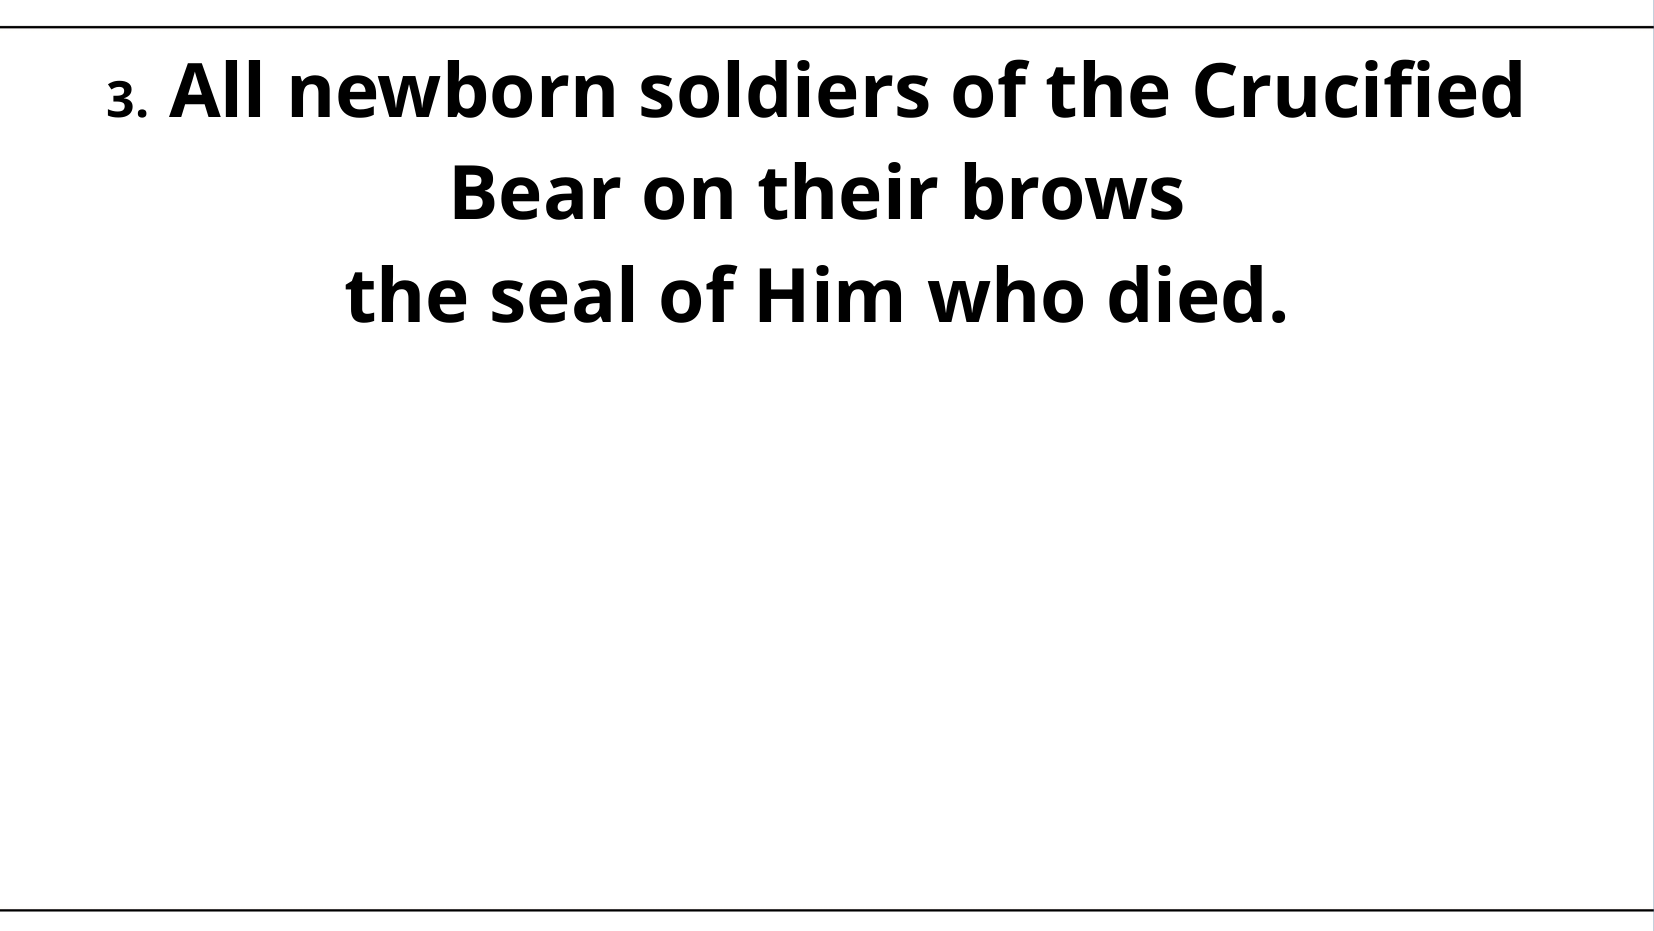

3. All newborn soldiers of the Crucified
Bear on their brows
the seal of Him who died.